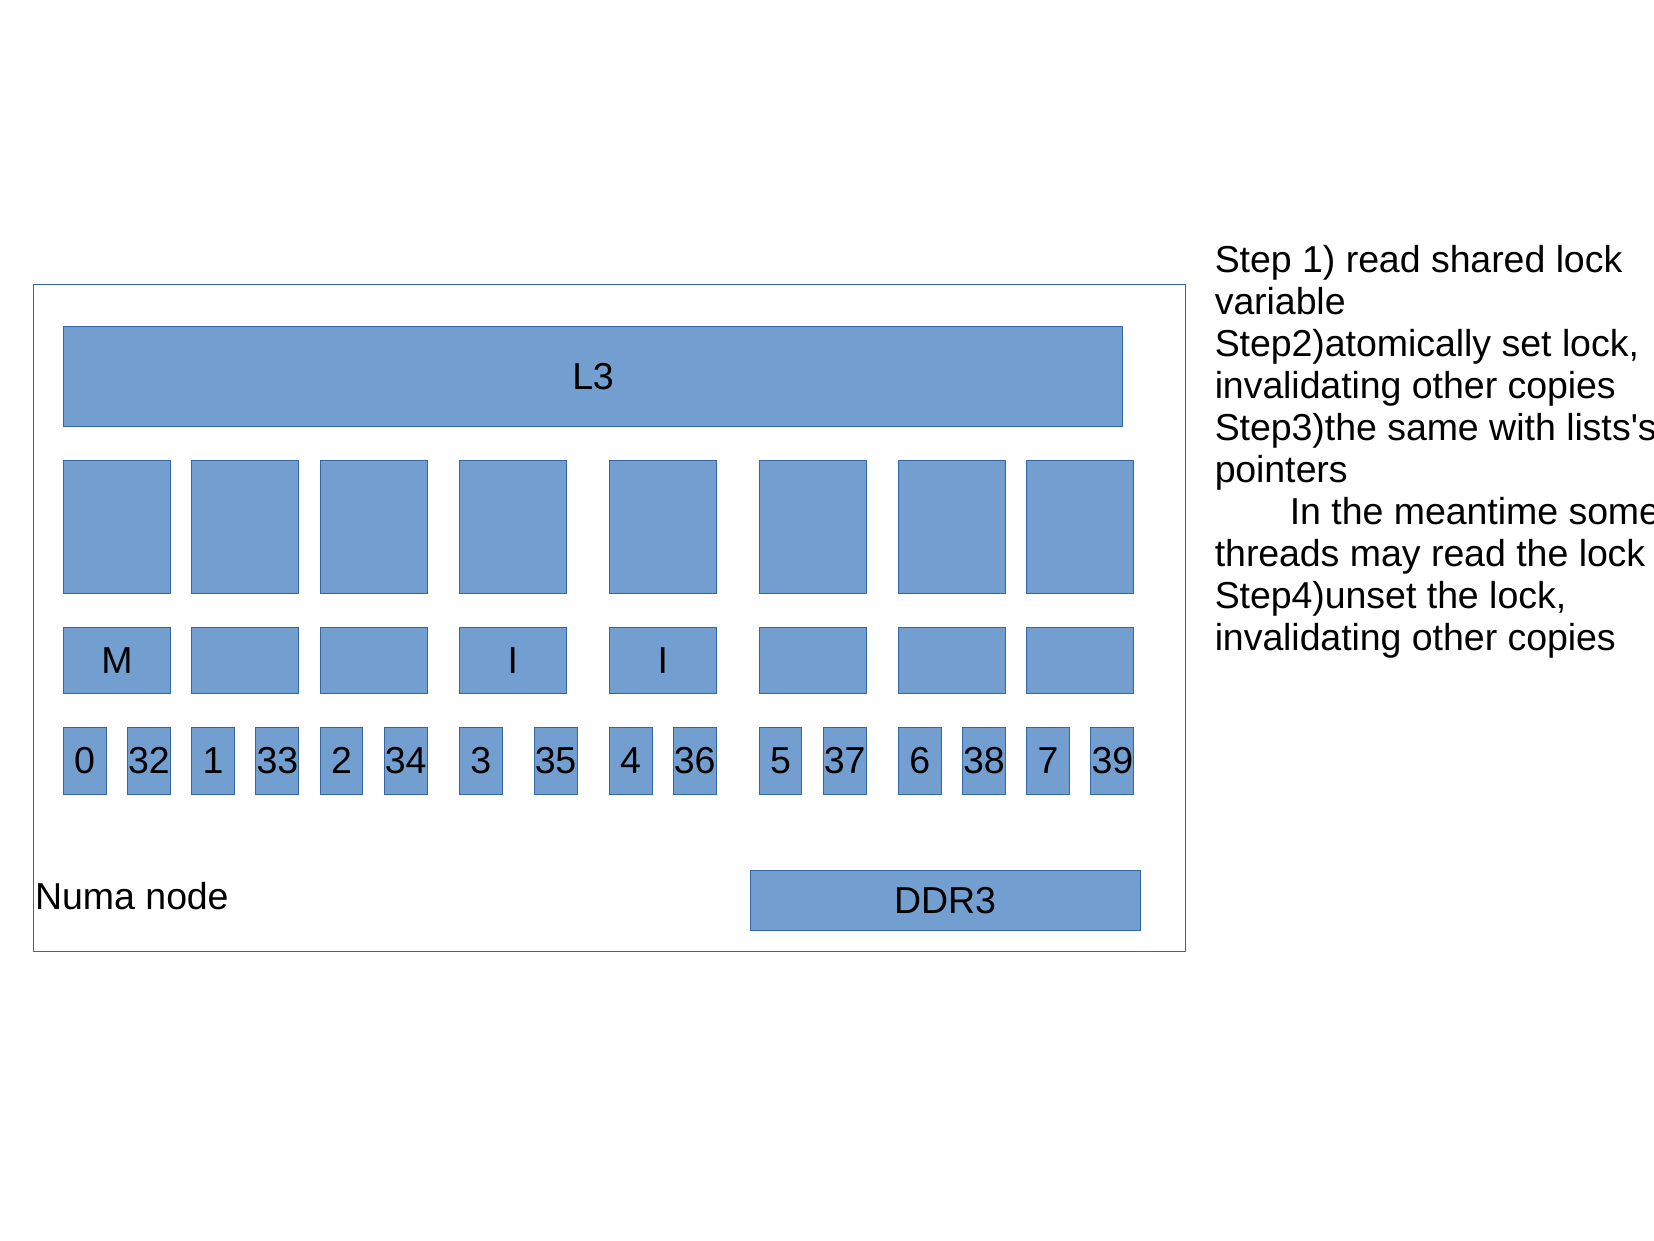

#
Step 1) read shared lock variable
Step2)atomically set lock, invalidating other copies
Step3)the same with lists's pointers
	In the meantime some threads may read the lock
Step4)unset the lock, invalidating other copies
L3
M
I
I
0
32
1
33
2
34
3
35
4
36
5
37
6
38
7
39
Numa node
DDR3